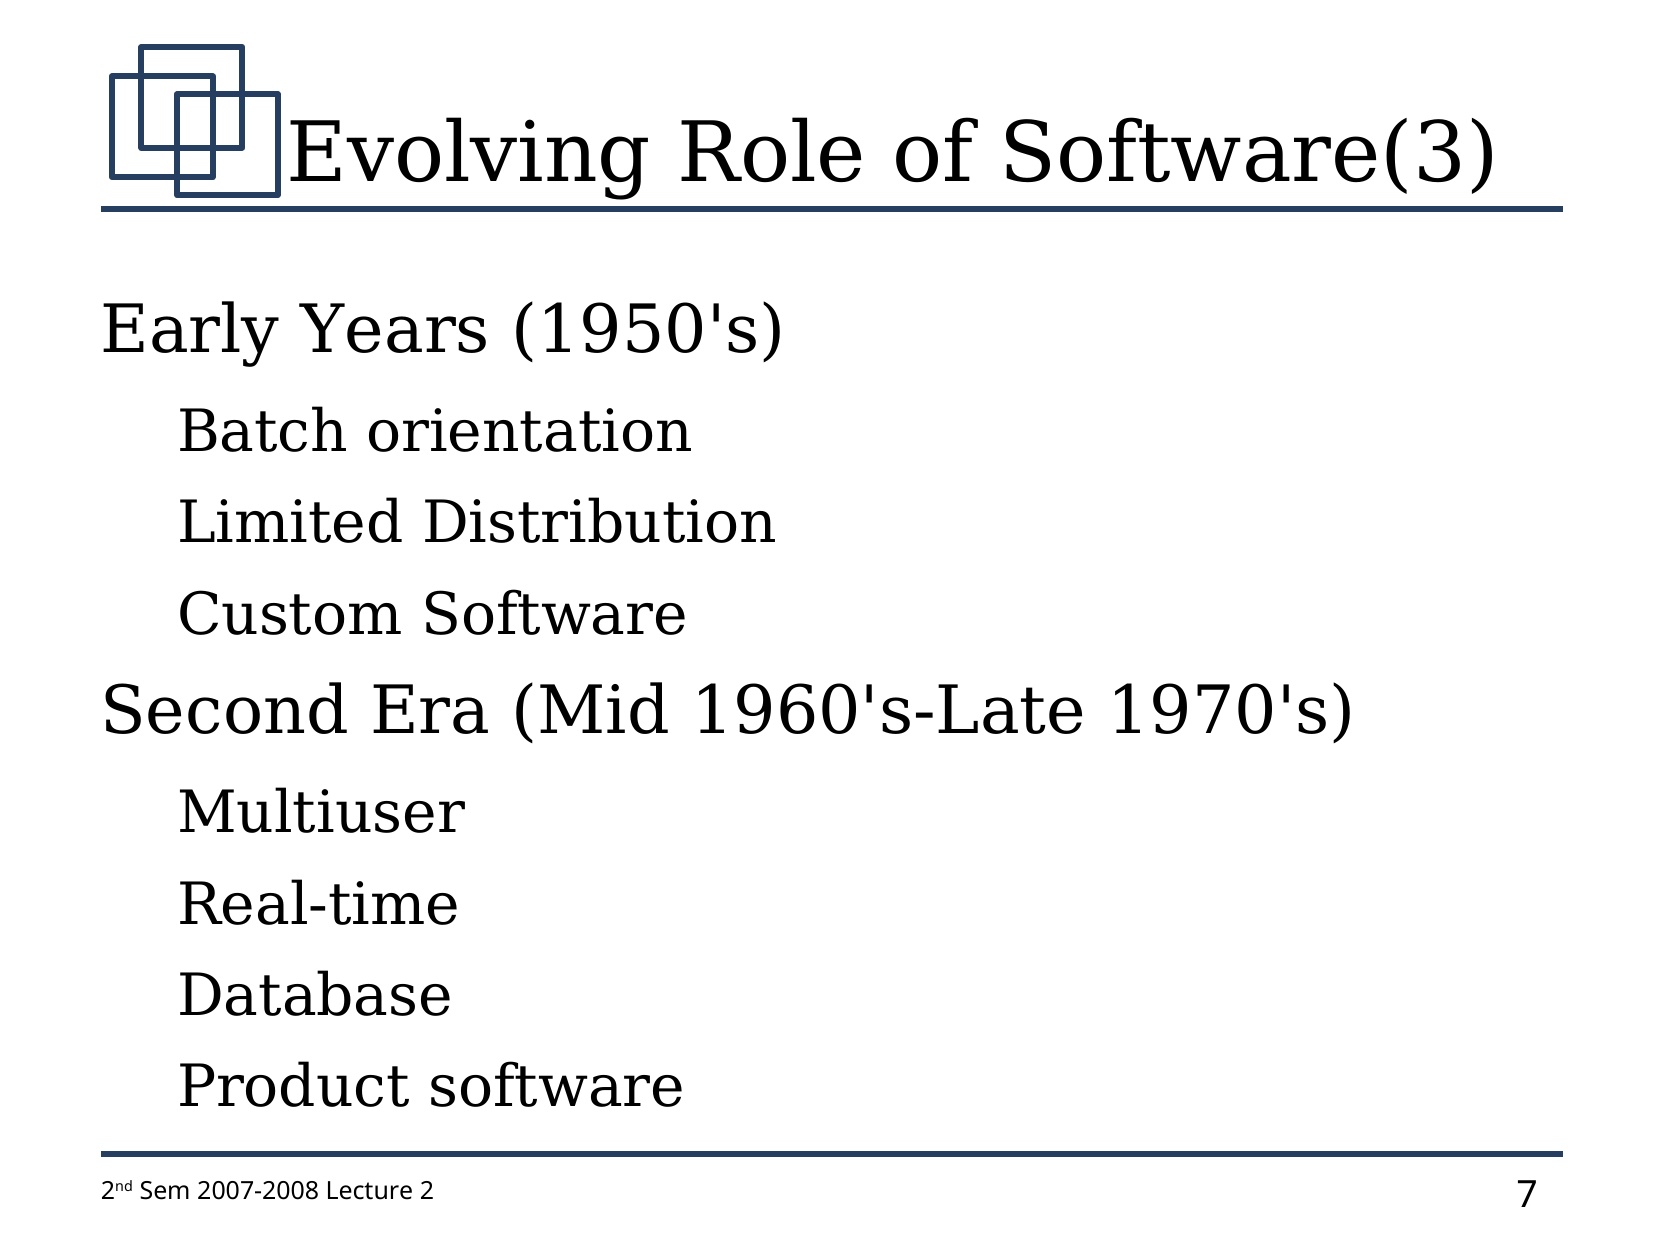

# Evolving Role of Software(3)
Early Years (1950's)
Batch orientation
Limited Distribution
Custom Software
Second Era (Mid 1960's-Late 1970's)
Multiuser
Real-time
Database
Product software